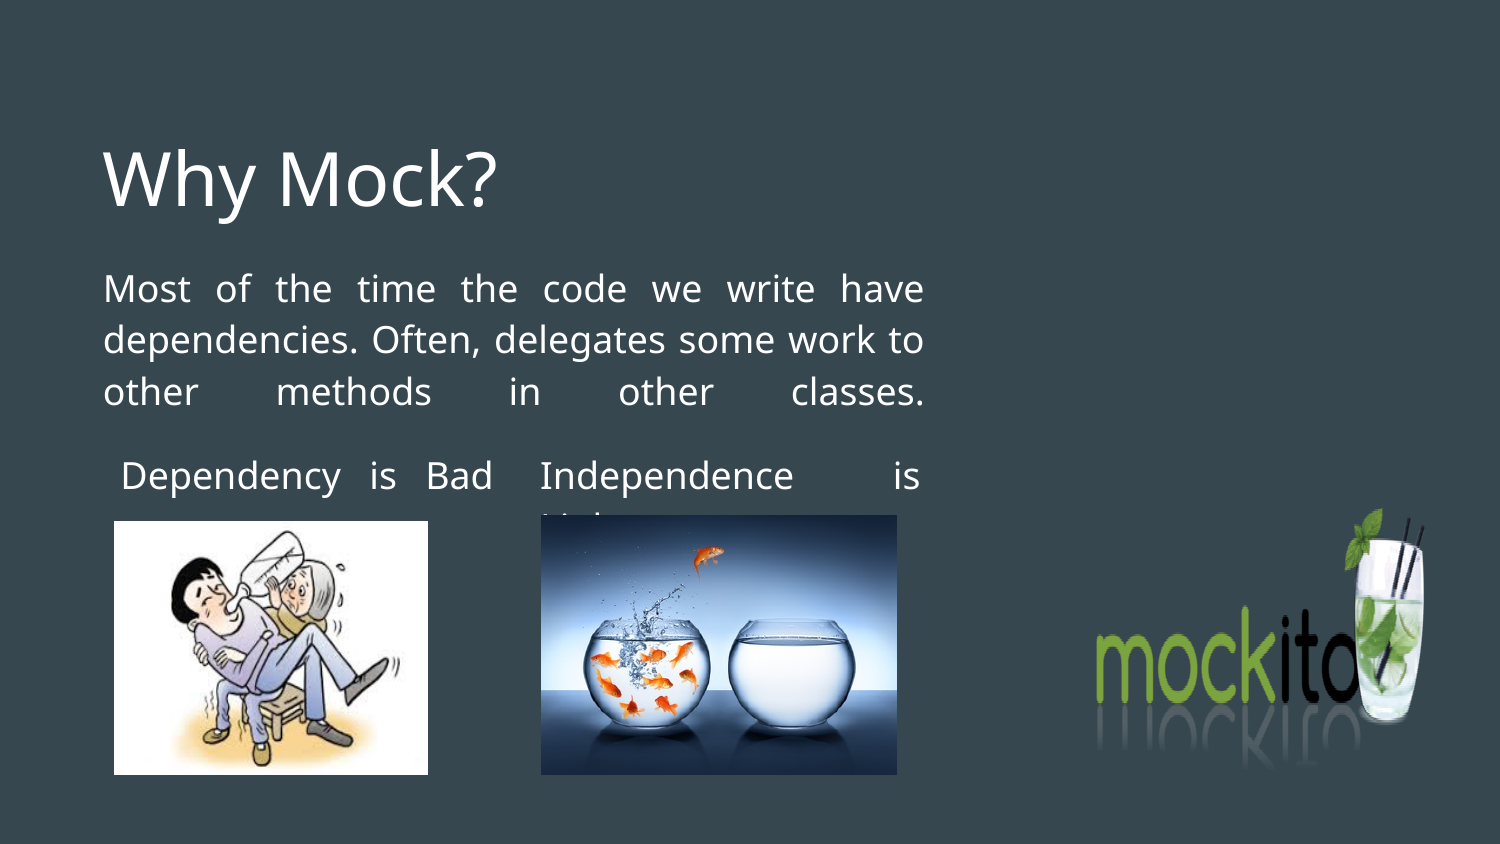

# Why Mock?
Most of the time the code we write have dependencies. Often, delegates some work to other methods in other classes.
Dependency is Bad
Independence is Light